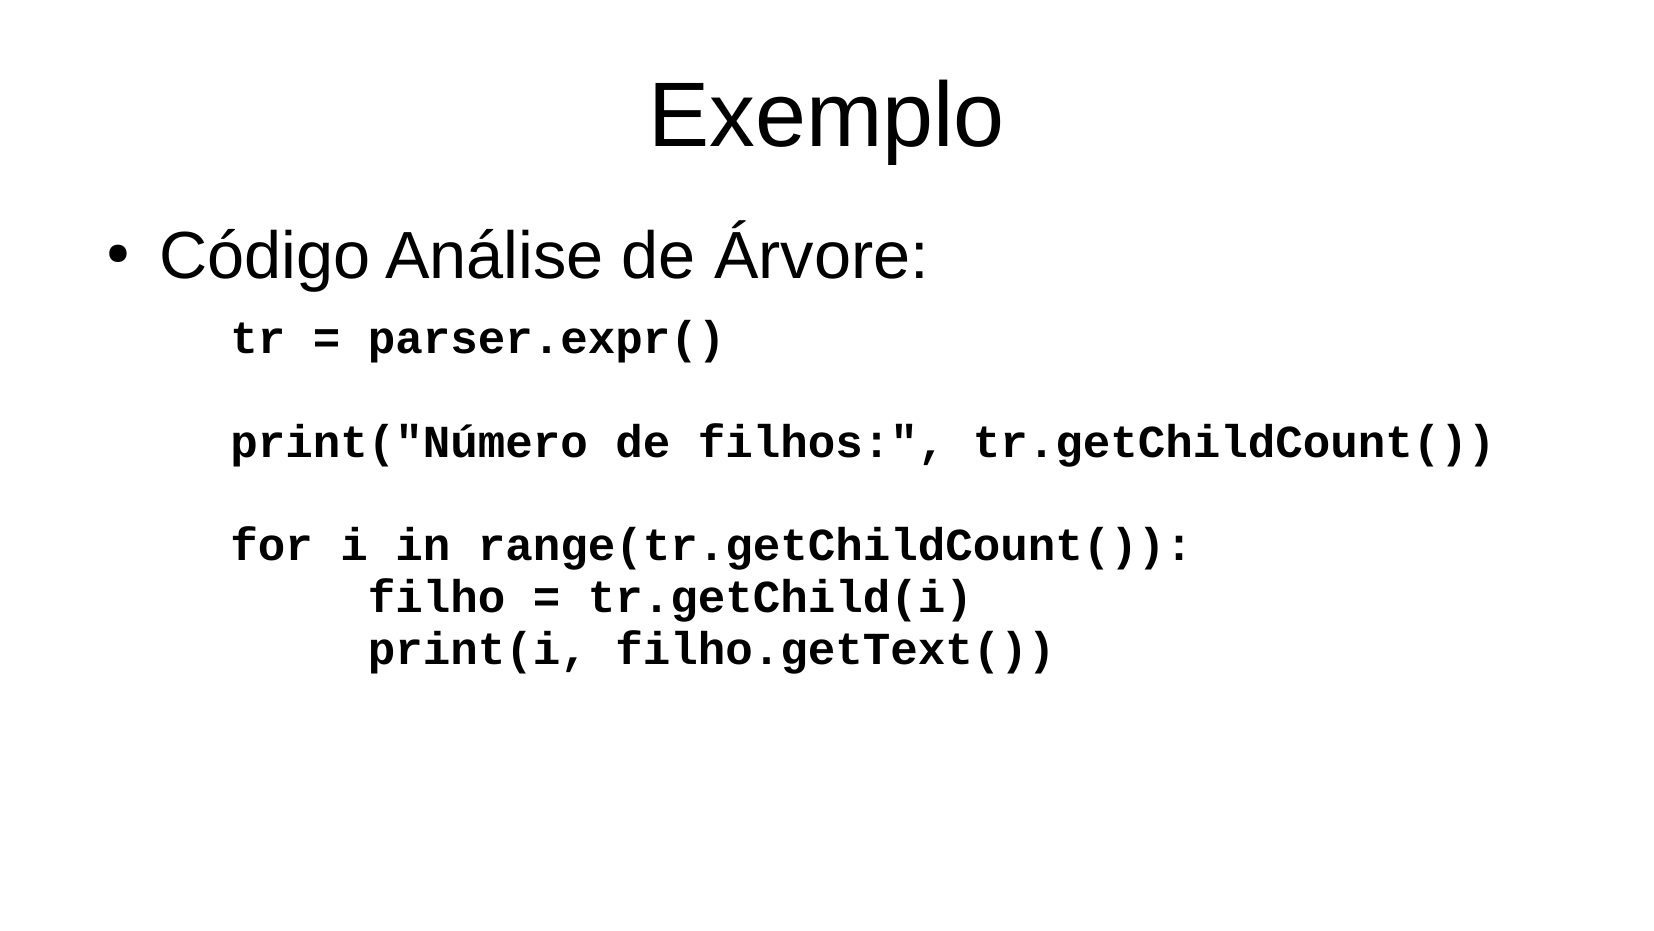

# Exemplo
Código Análise de Árvore:
tr = parser.expr()
print("Número de filhos:", tr.getChildCount())
for i in range(tr.getChildCount()):
 filho = tr.getChild(i)
 print(i, filho.getText())